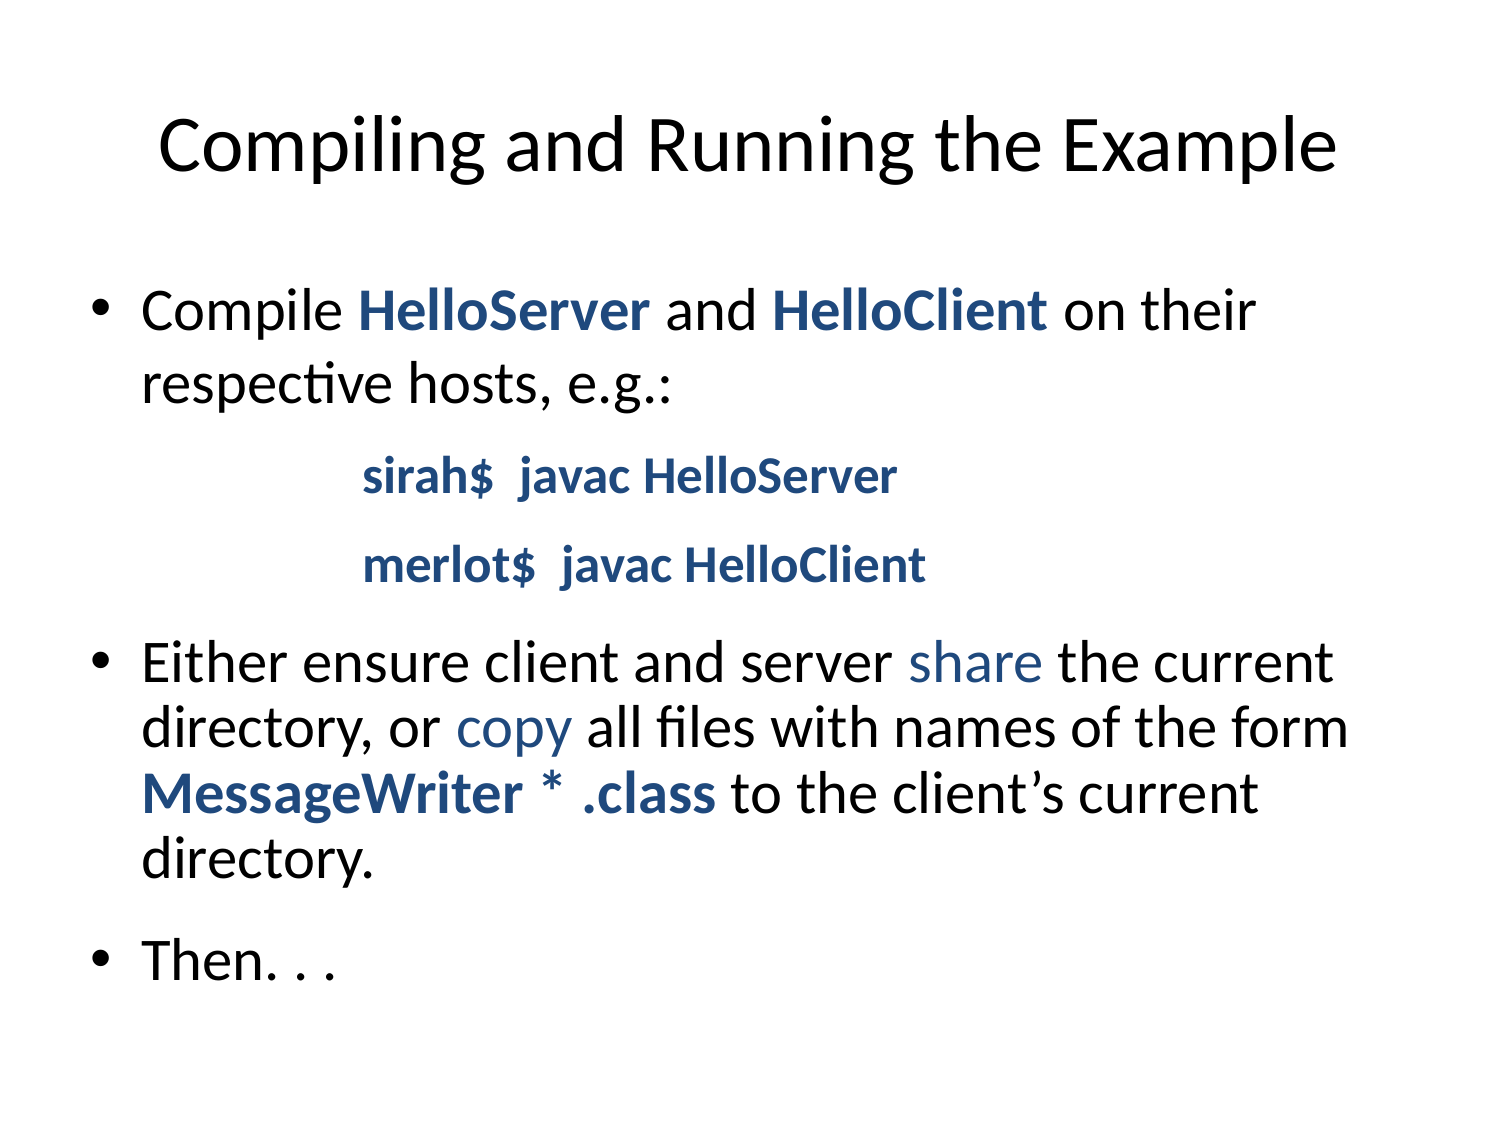

# Compiling and Running the Example
Compile HelloServer and HelloClient on their respective hosts, e.g.:
 sirah$ javac HelloServer
 merlot$ javac HelloClient
Either ensure client and server share the current directory, or copy all files with names of the form MessageWriter * .class to the client’s current directory.
Then. . .